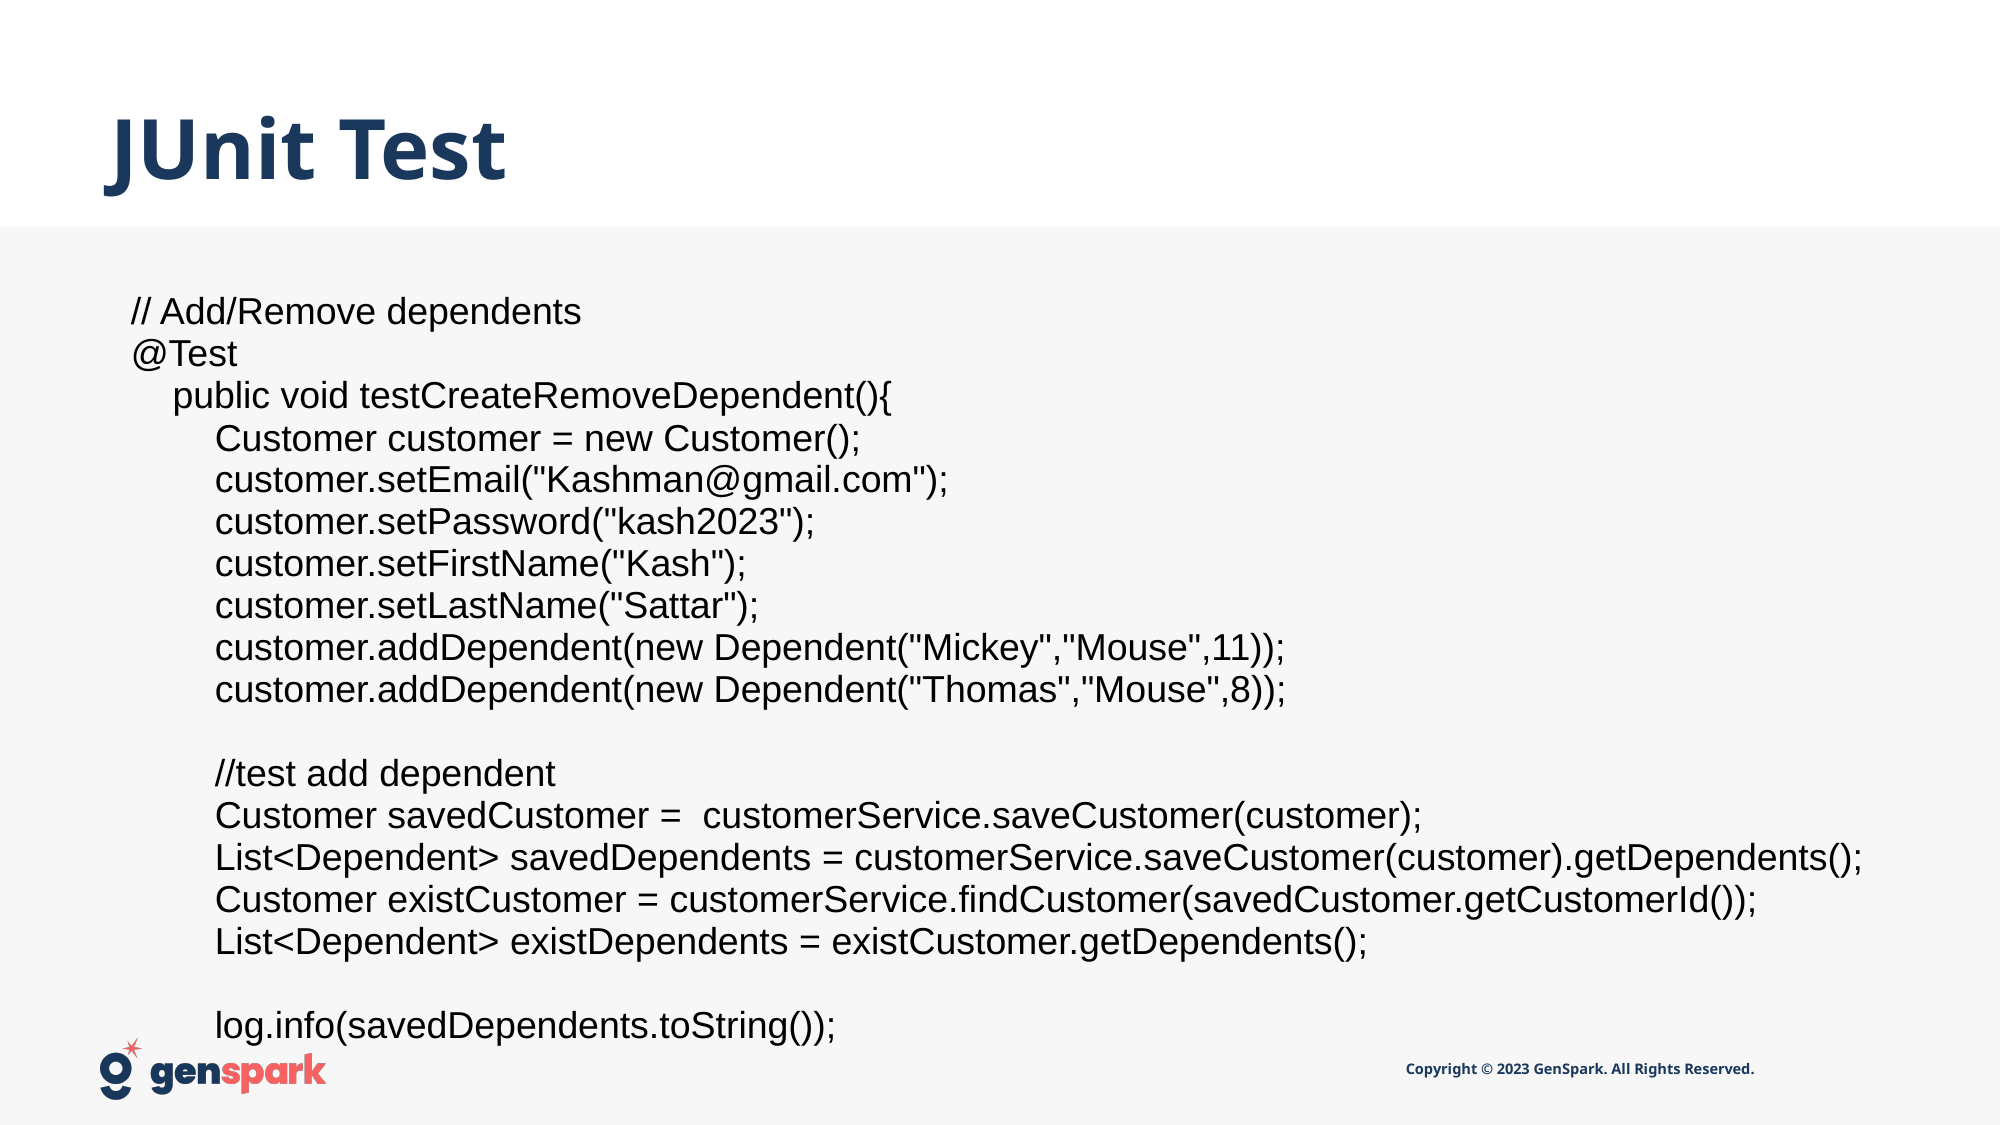

# JUnit Test
// Add/Remove dependents
@Test
 public void testCreateRemoveDependent(){
 Customer customer = new Customer();
 customer.setEmail("Kashman@gmail.com");
 customer.setPassword("kash2023");
 customer.setFirstName("Kash");
 customer.setLastName("Sattar");
 customer.addDependent(new Dependent("Mickey","Mouse",11));
 customer.addDependent(new Dependent("Thomas","Mouse",8));
 //test add dependent
 Customer savedCustomer = customerService.saveCustomer(customer);
 List<Dependent> savedDependents = customerService.saveCustomer(customer).getDependents();
 Customer existCustomer = customerService.findCustomer(savedCustomer.getCustomerId());
 List<Dependent> existDependents = existCustomer.getDependents();
 log.info(savedDependents.toString());
Copyright © 2023 GenSpark. All Rights Reserved.